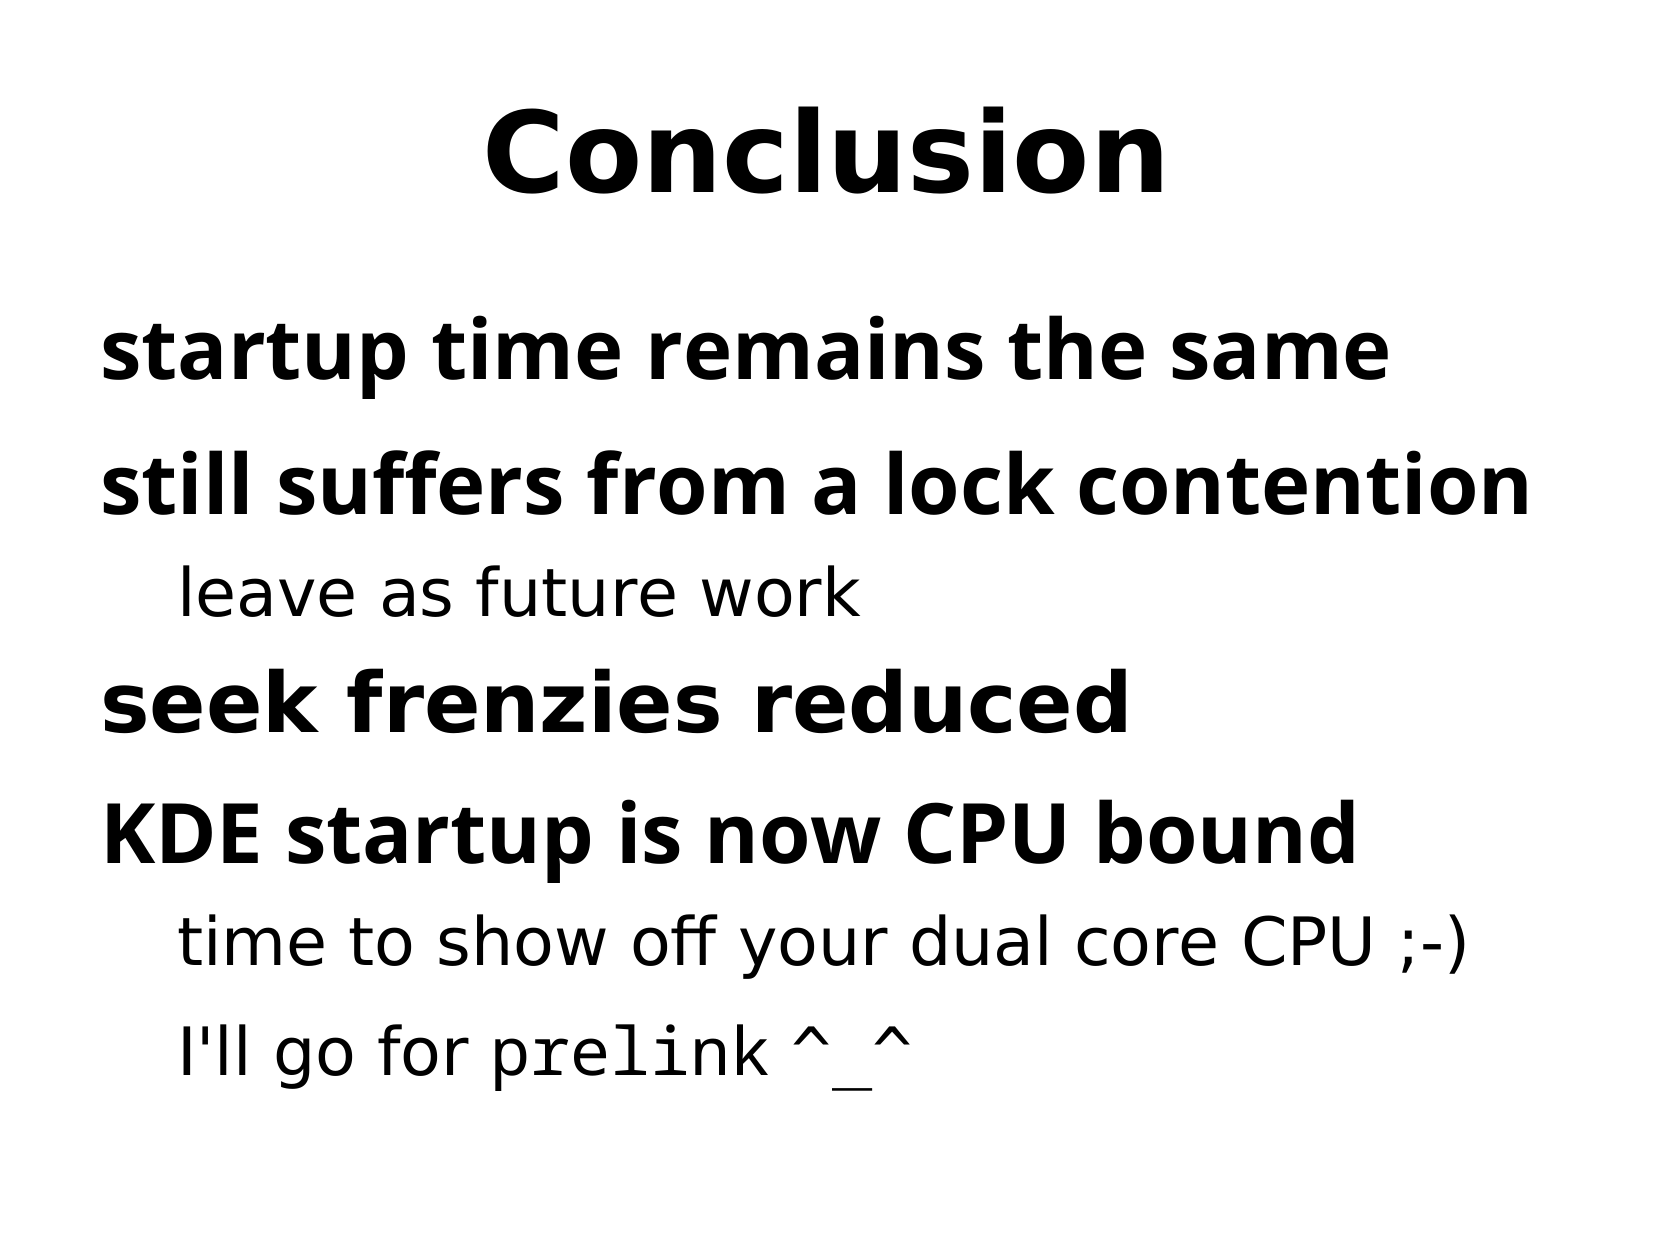

# Conclusion
startup time remains the same
still suffers from a lock contention
leave as future work
seek frenzies reduced
KDE startup is now CPU bound
time to show off your dual core CPU ;-)
I'll go for prelink ^_^